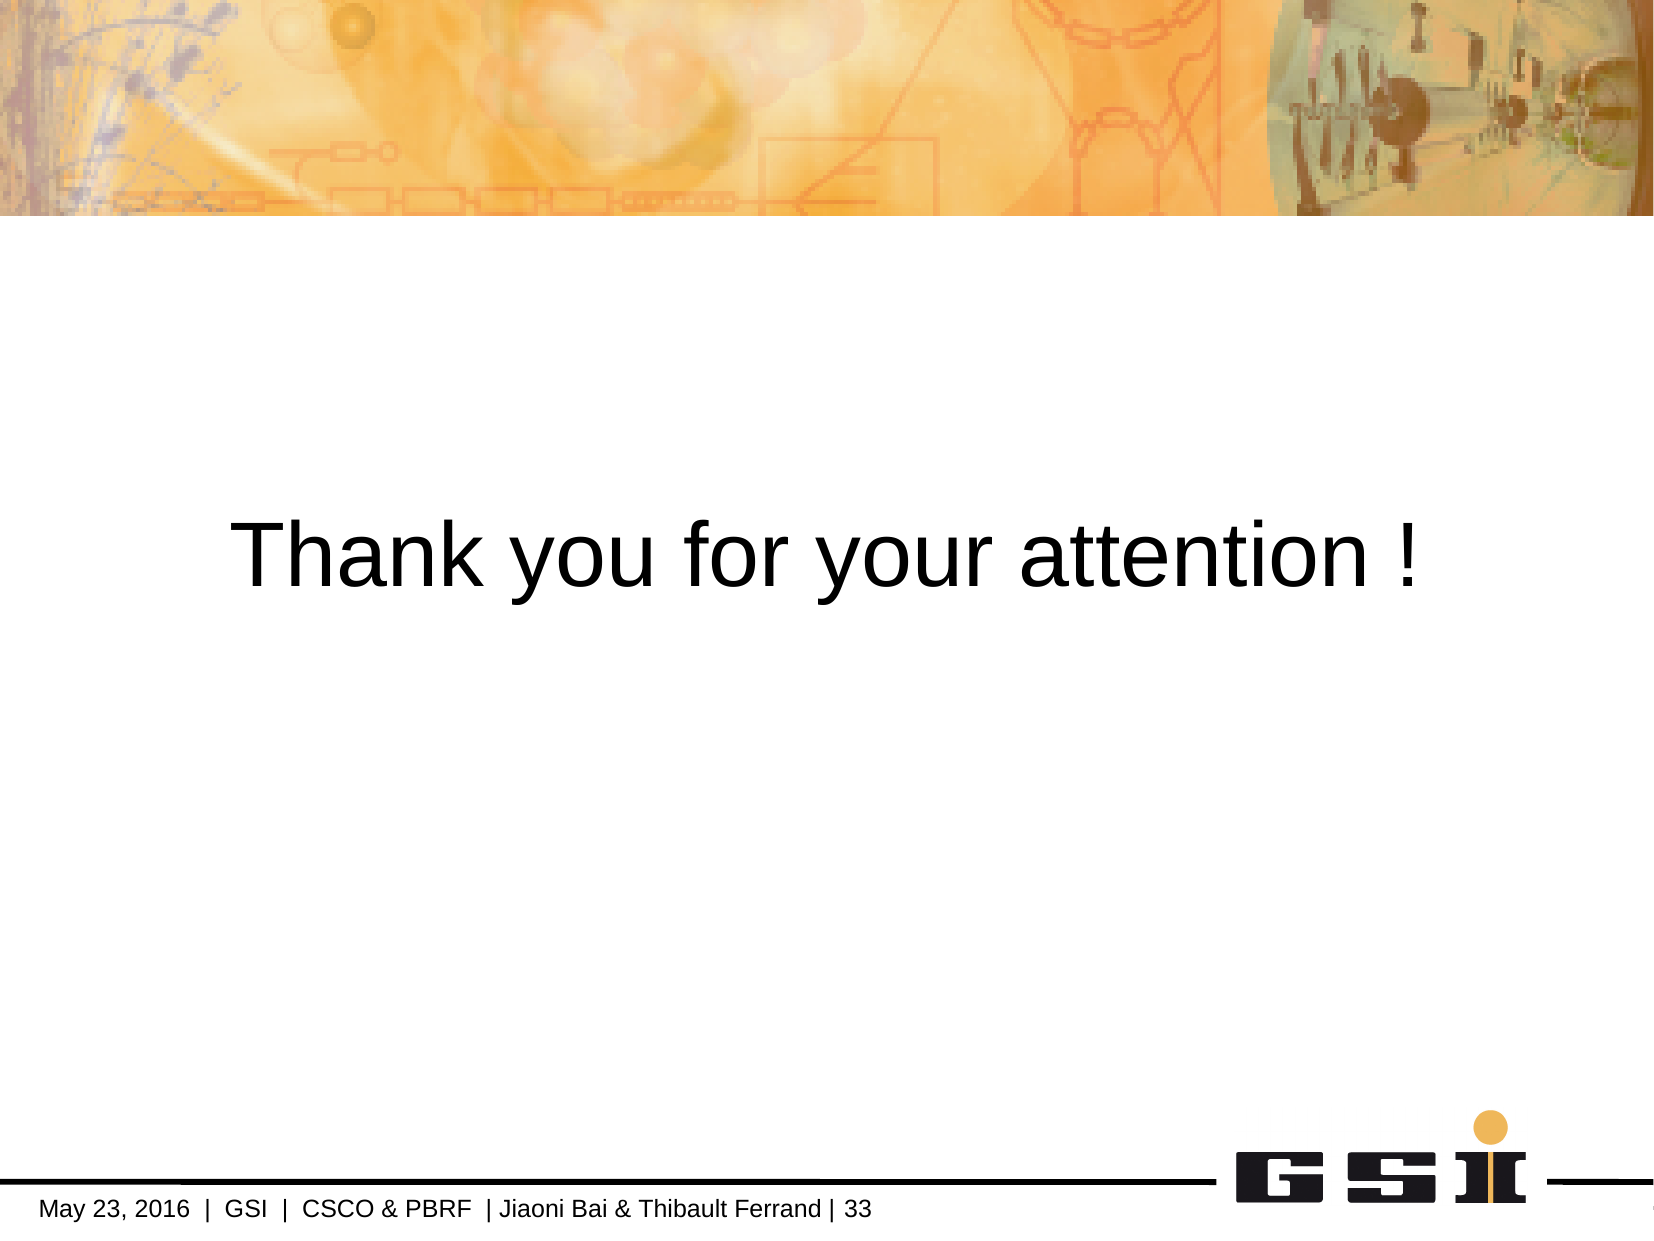

# Thank you for your attention !
33
May 23, 2016 | GSI | CSCO & PBRF | Jiaoni Bai & Thibault Ferrand |